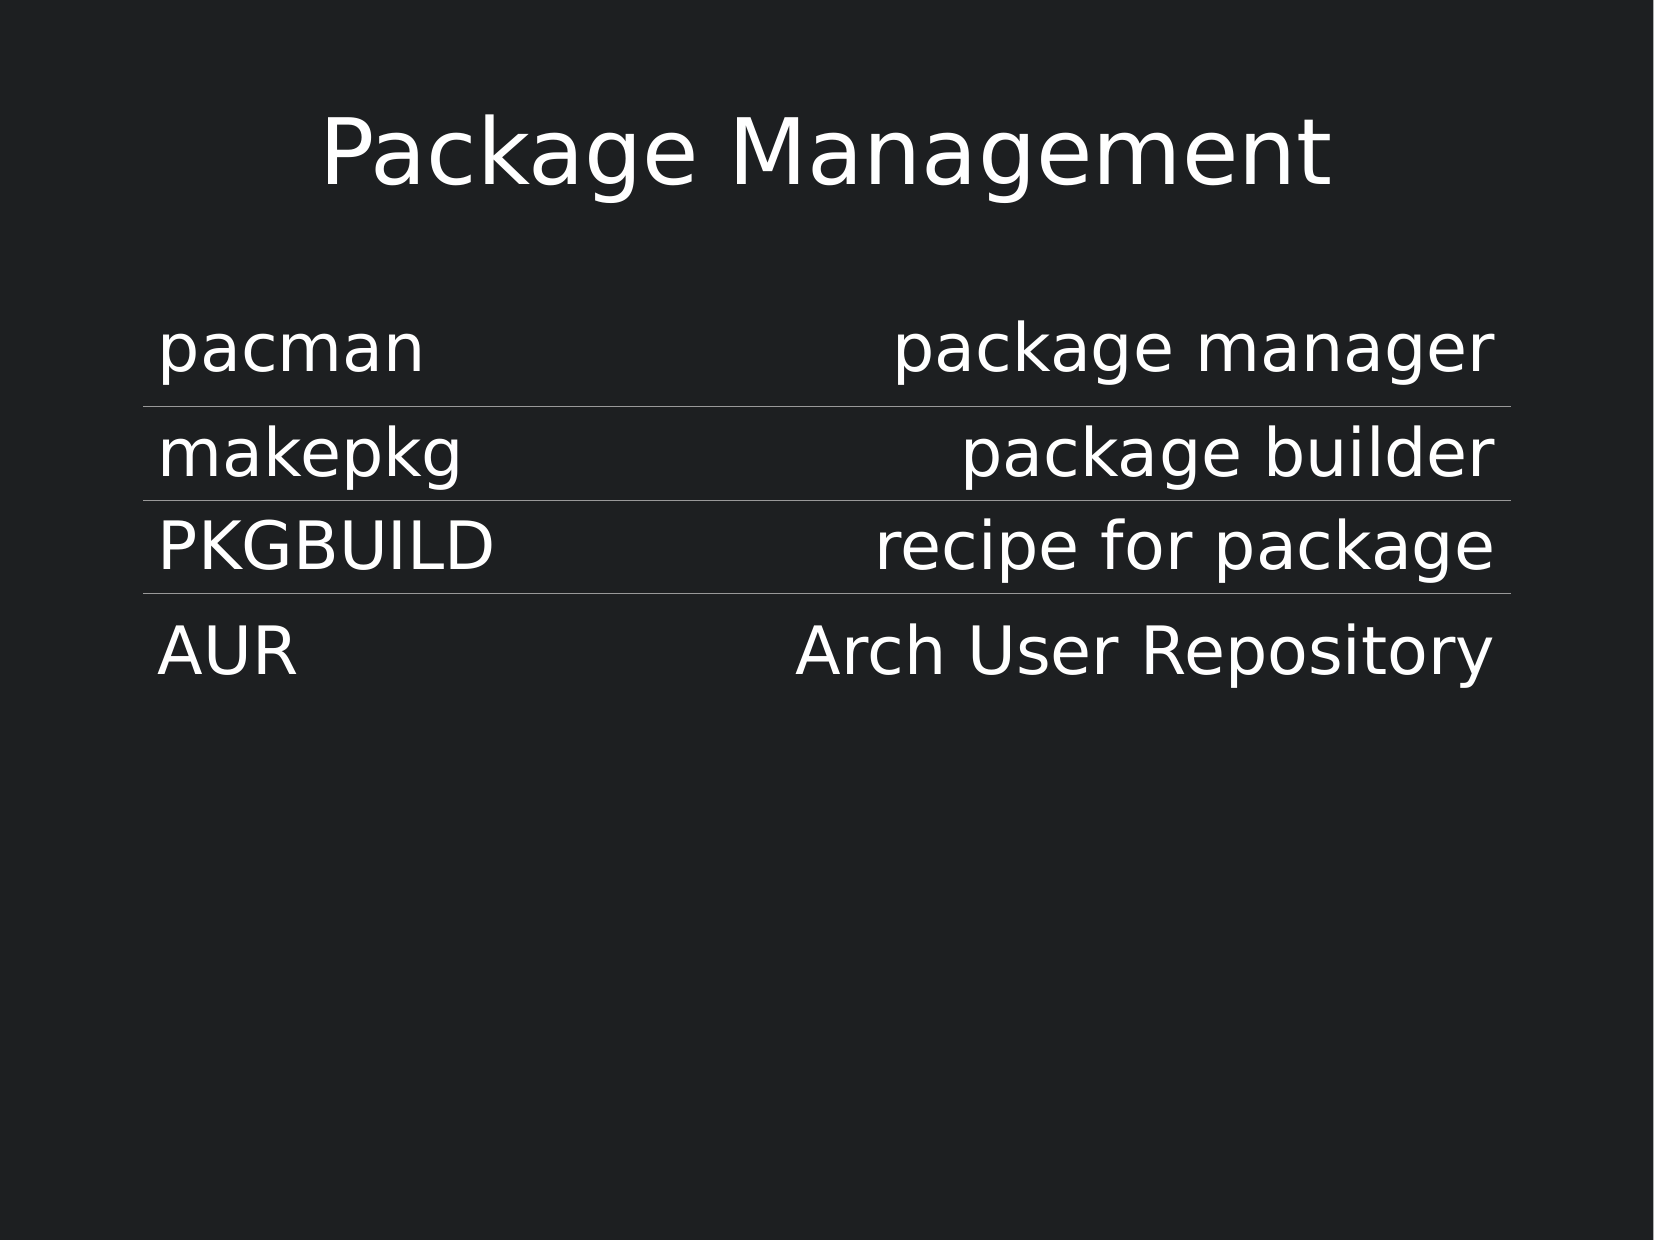

# Package Management
| pacman | package manager |
| --- | --- |
| makepkg | package builder |
| PKGBUILD | recipe for package |
| AUR | Arch User Repository |